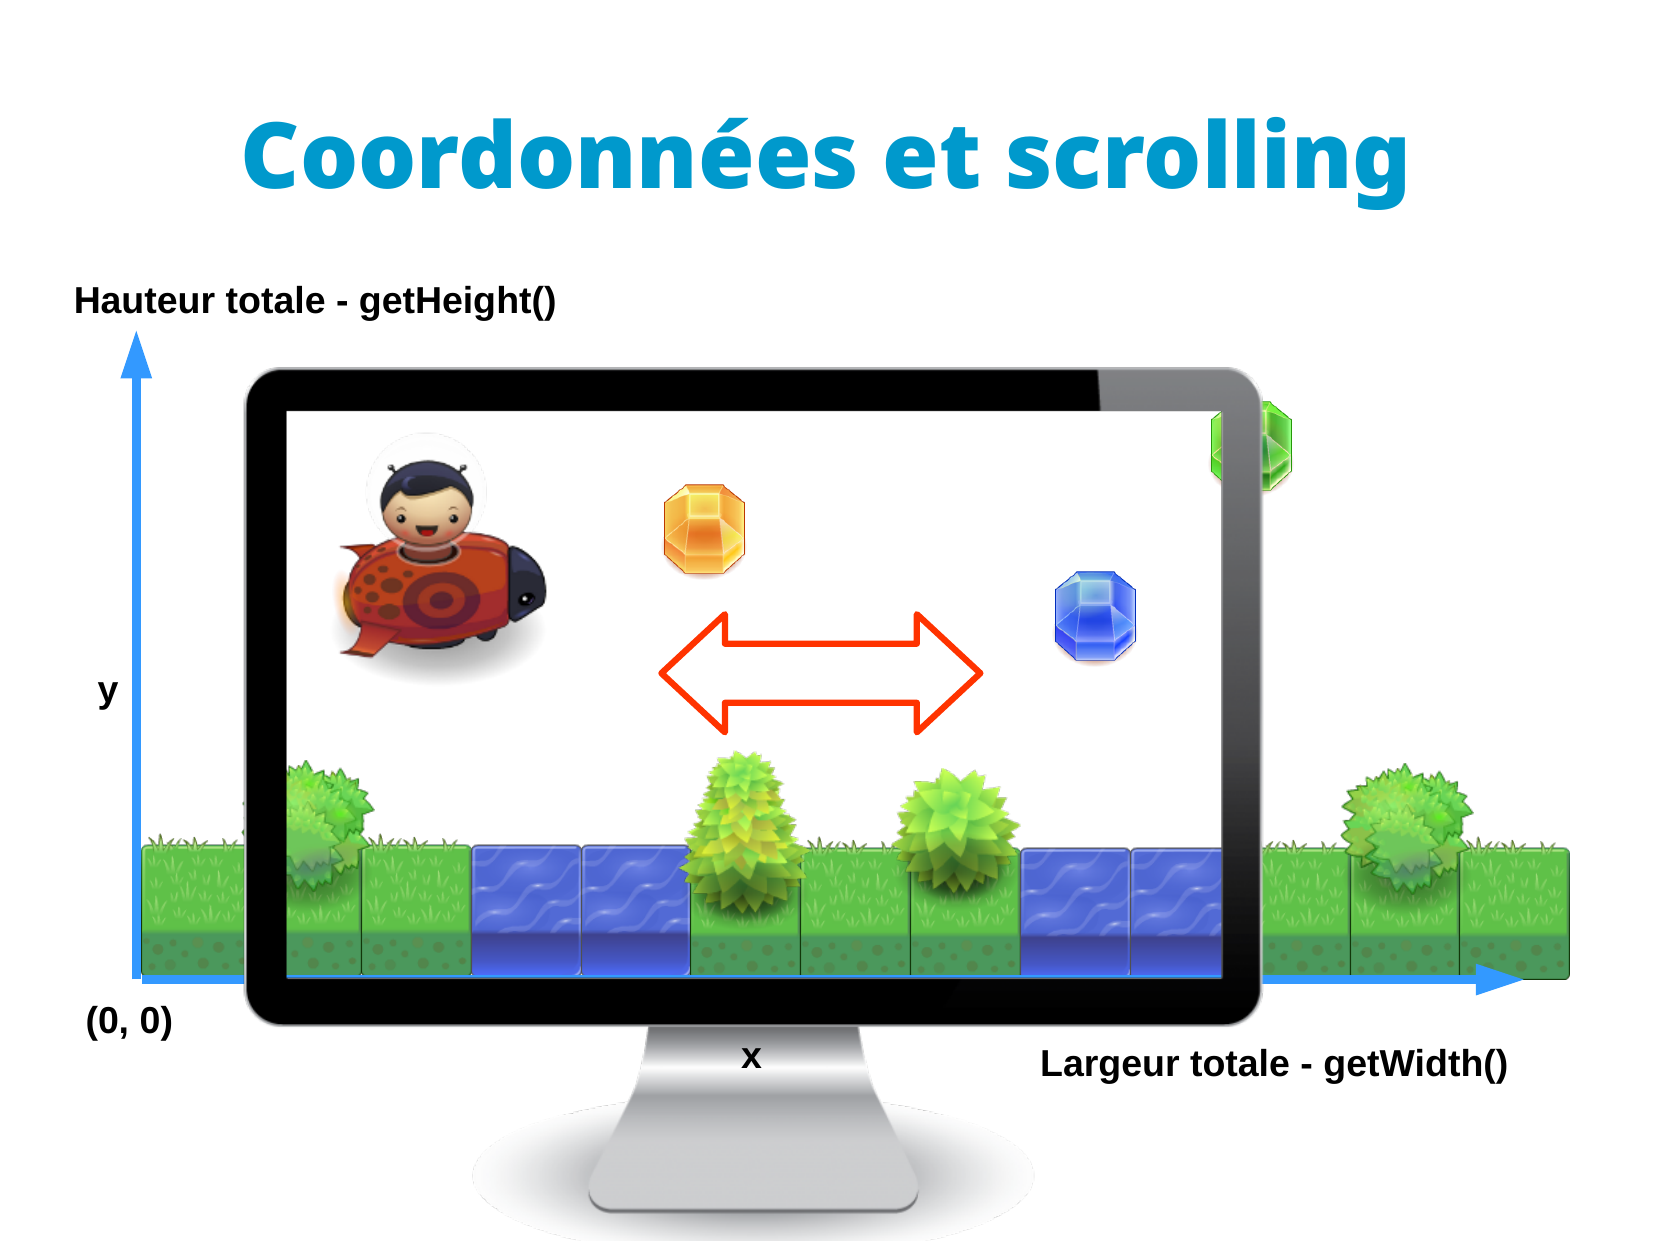

# Coordonnées et scrolling
Hauteur totale - getHeight()
y
x
(0, 0)
x
Largeur totale - getWidth()